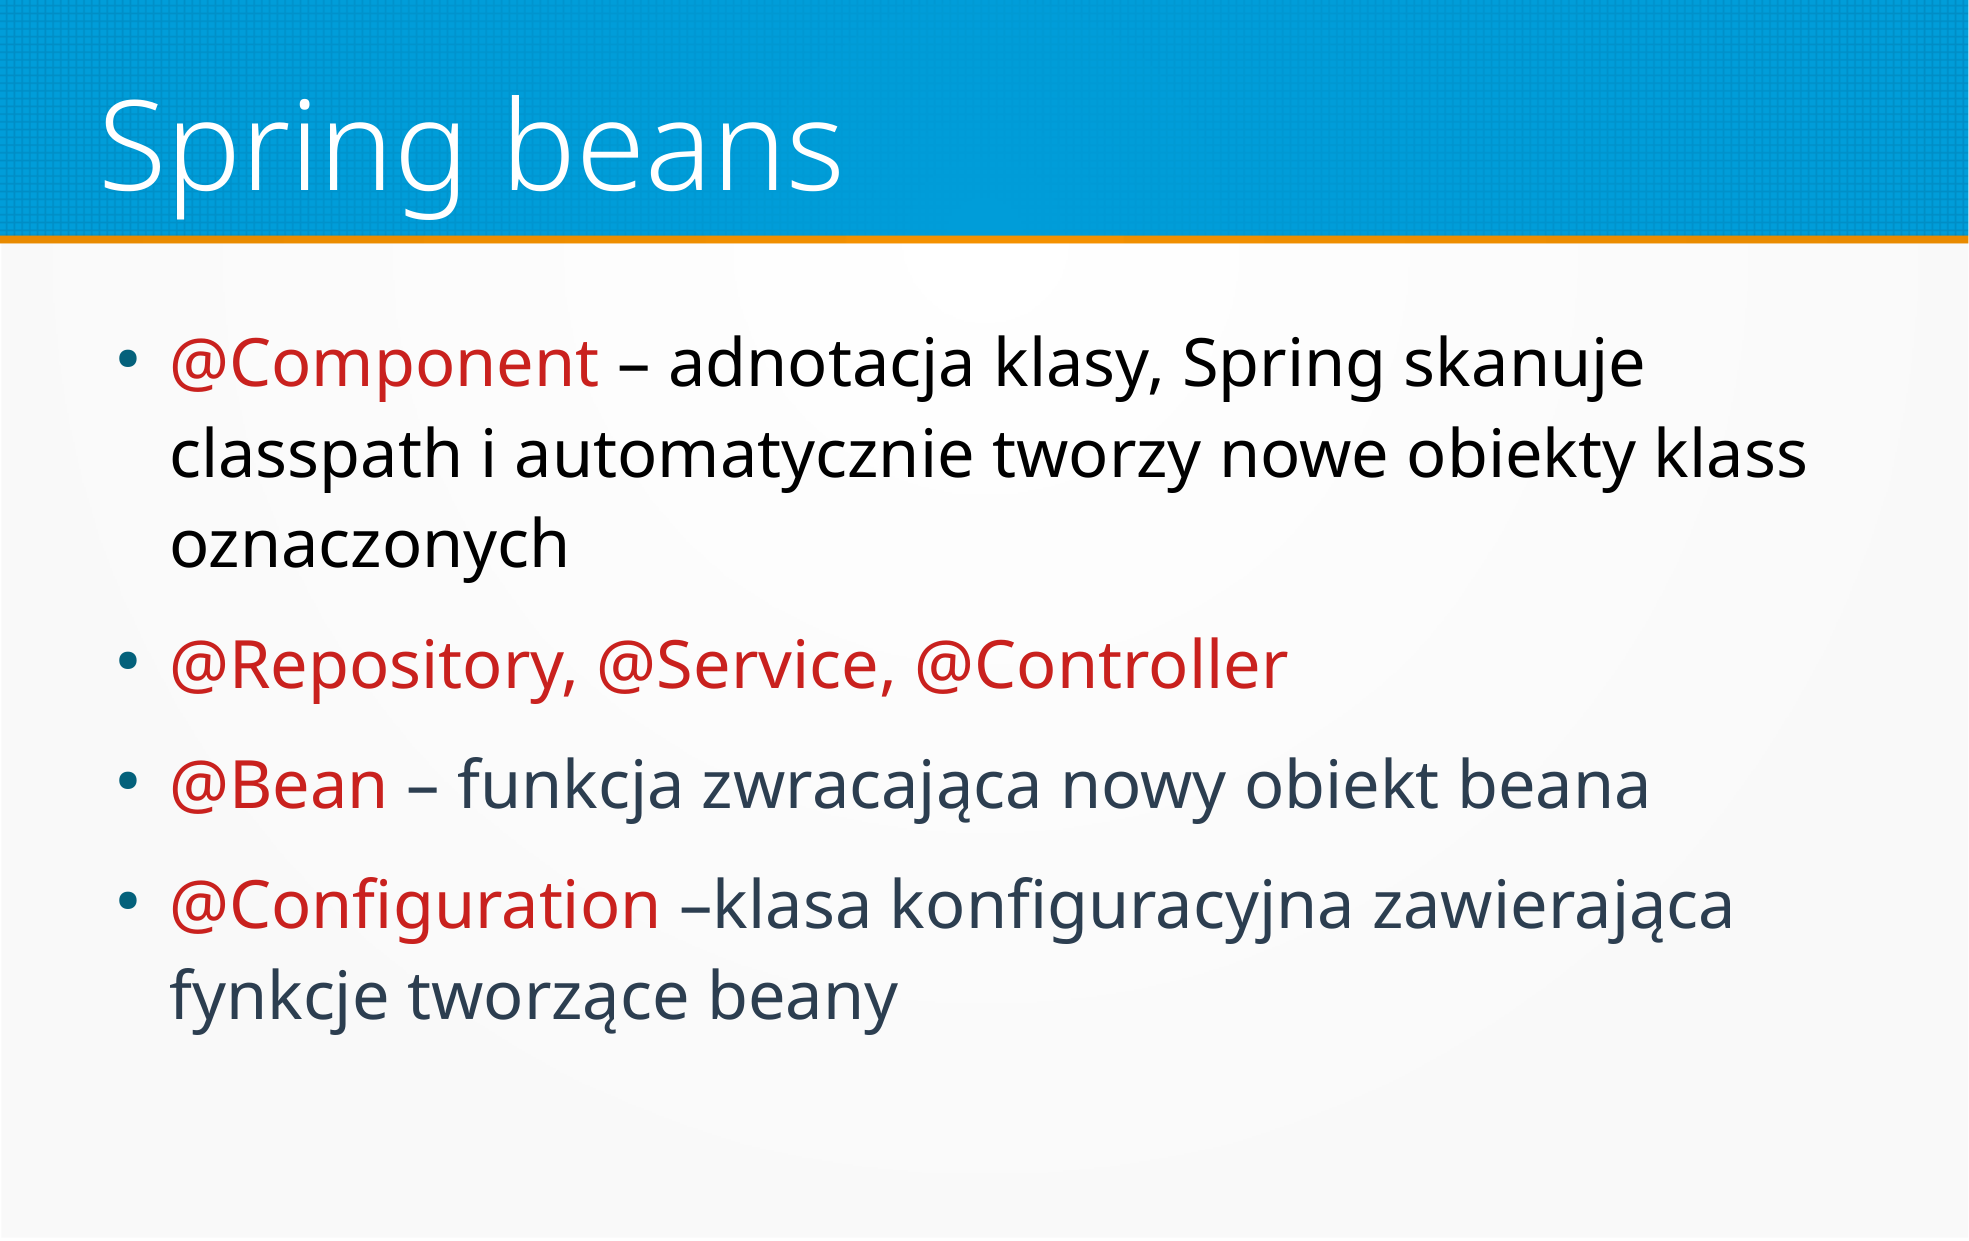

# Spring beans
@Component – adnotacja klasy, Spring skanuje classpath i automatycznie tworzy nowe obiekty klass oznaczonych
@Repository, @Service, @Controller
@Bean – funkcja zwracająca nowy obiekt beana
@Configuration –klasa konfiguracyjna zawierająca fynkcje tworzące beany